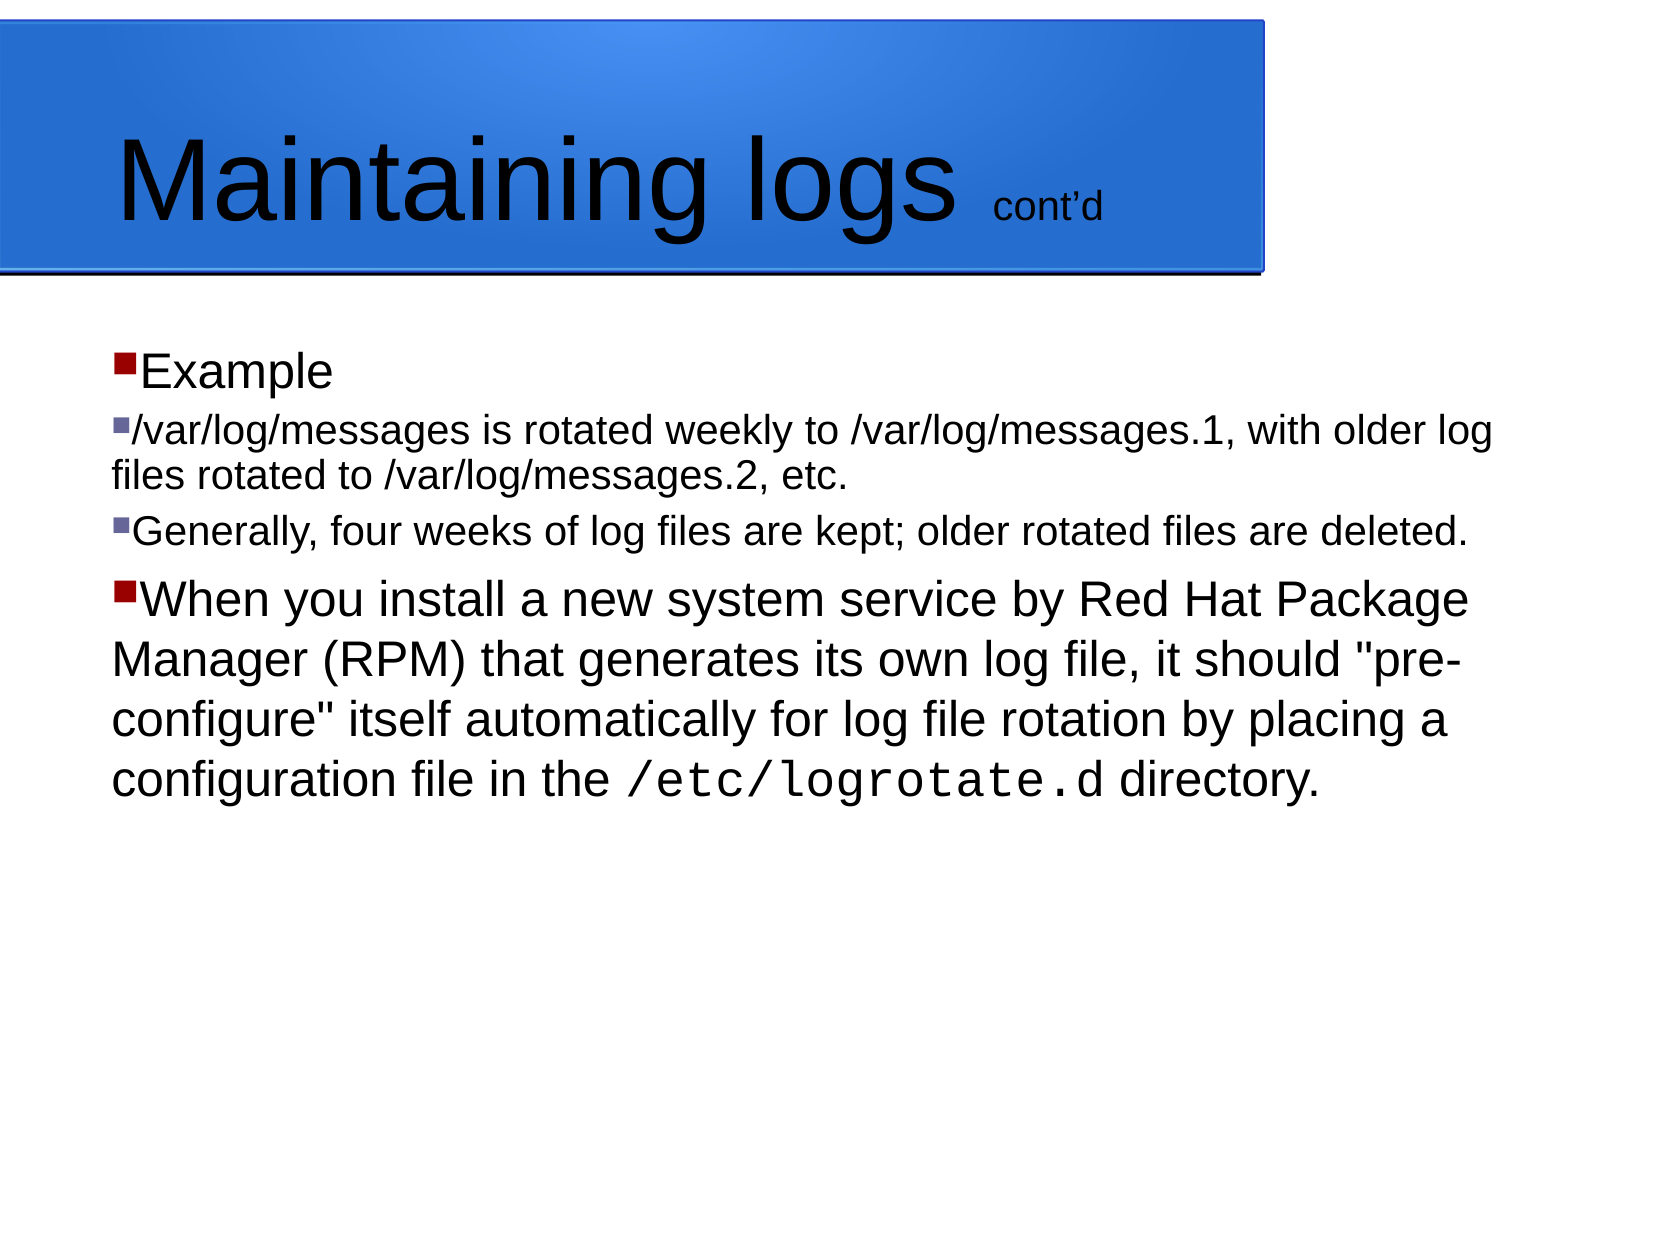

# Maintaining logs cont’d
Example
/var/log/messages is rotated weekly to /var/log/messages.1, with older log files rotated to /var/log/messages.2, etc.
Generally, four weeks of log files are kept; older rotated files are deleted.
When you install a new system service by Red Hat Package Manager (RPM) that generates its own log file, it should "pre-configure" itself automatically for log file rotation by placing a configuration file in the /etc/logrotate.d directory.